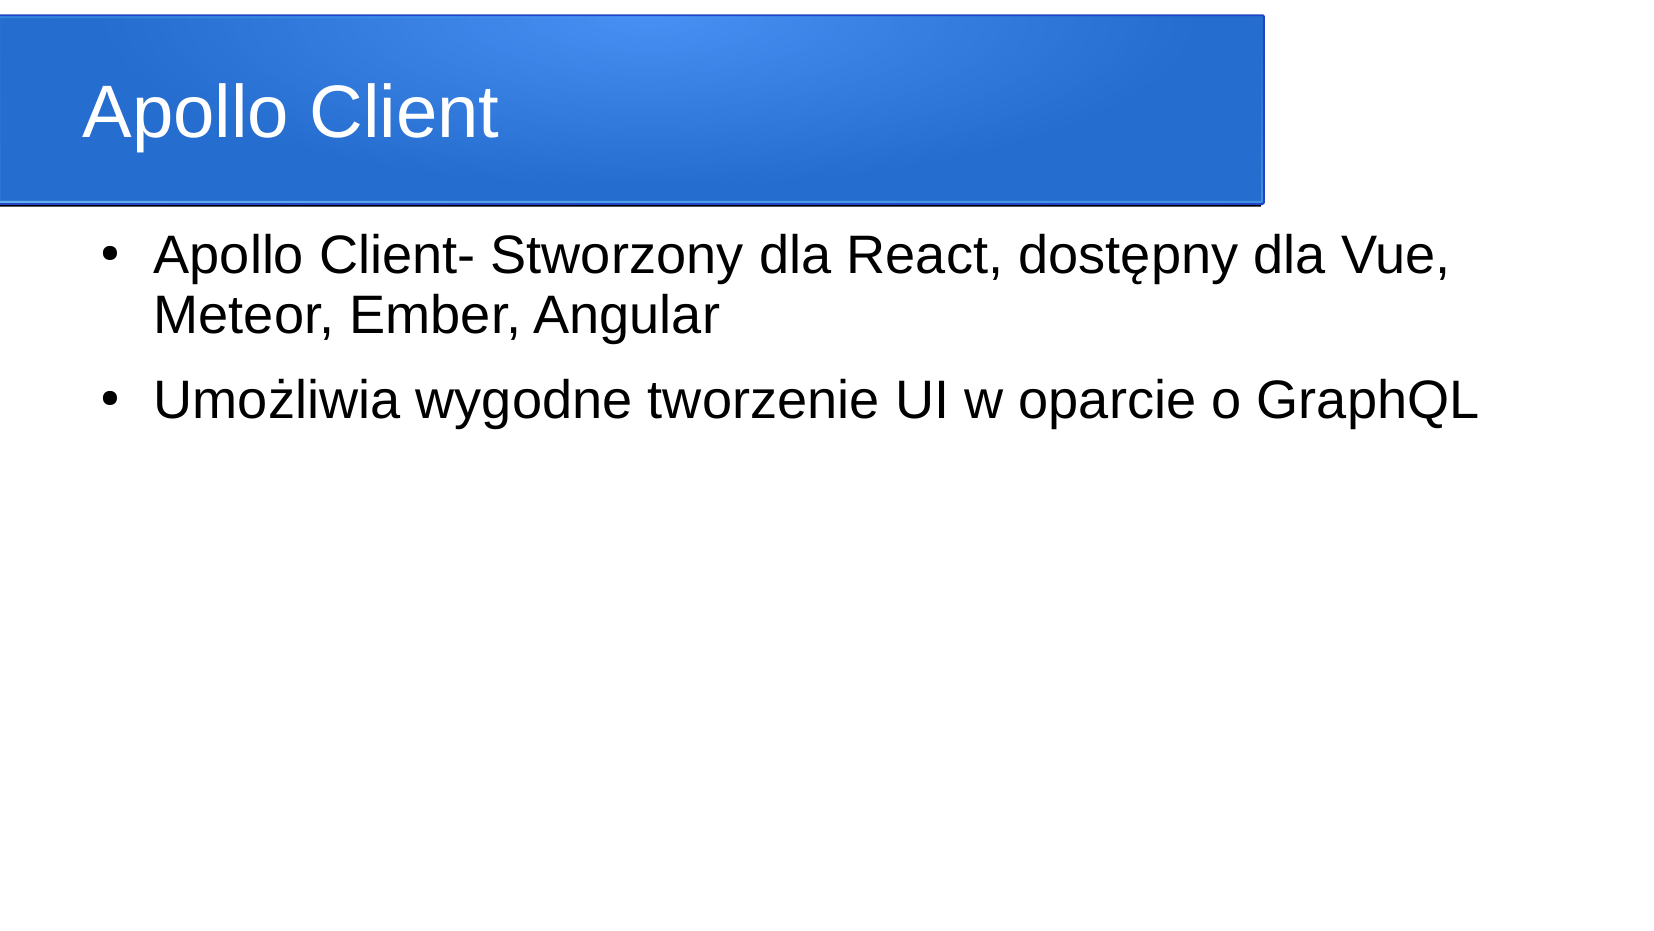

# Apollo Client
Apollo Client- Stworzony dla React, dostępny dla Vue, Meteor, Ember, Angular
Umożliwia wygodne tworzenie UI w oparcie o GraphQL